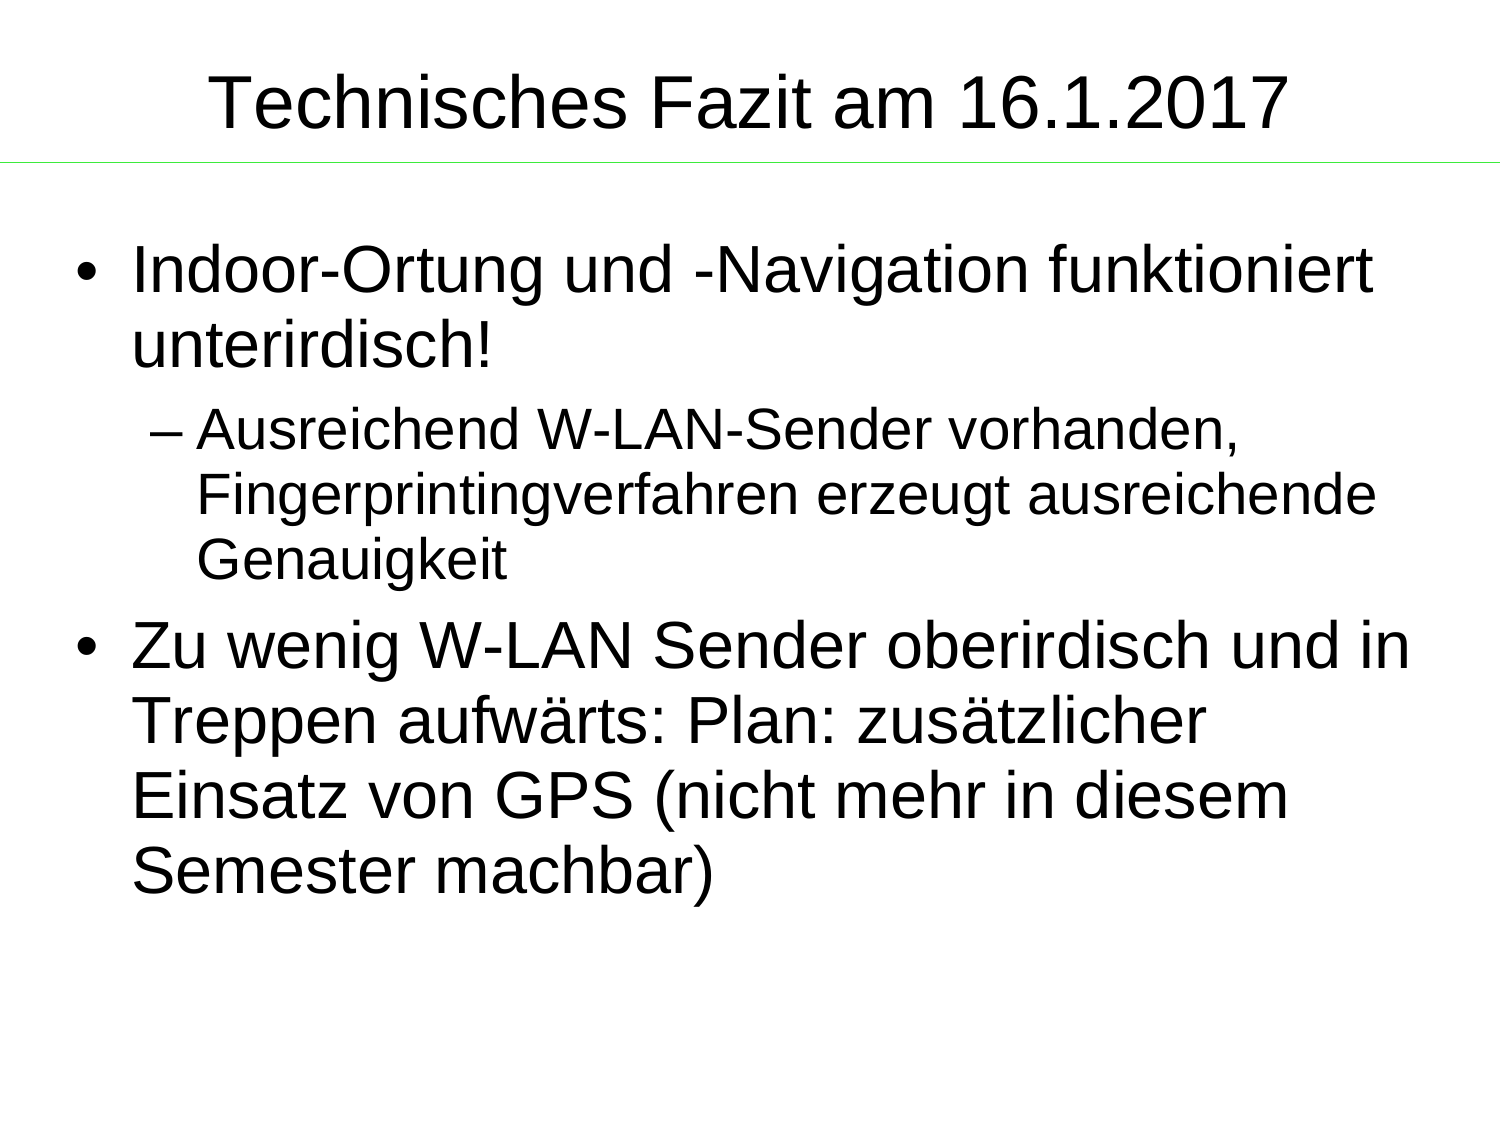

# Technisches Fazit am 16.1.2017
Indoor-Ortung und -Navigation funktioniert unterirdisch!
Ausreichend W-LAN-Sender vorhanden, Fingerprintingverfahren erzeugt ausreichende Genauigkeit
Zu wenig W-LAN Sender oberirdisch und in Treppen aufwärts: Plan: zusätzlicher Einsatz von GPS (nicht mehr in diesem Semester machbar)